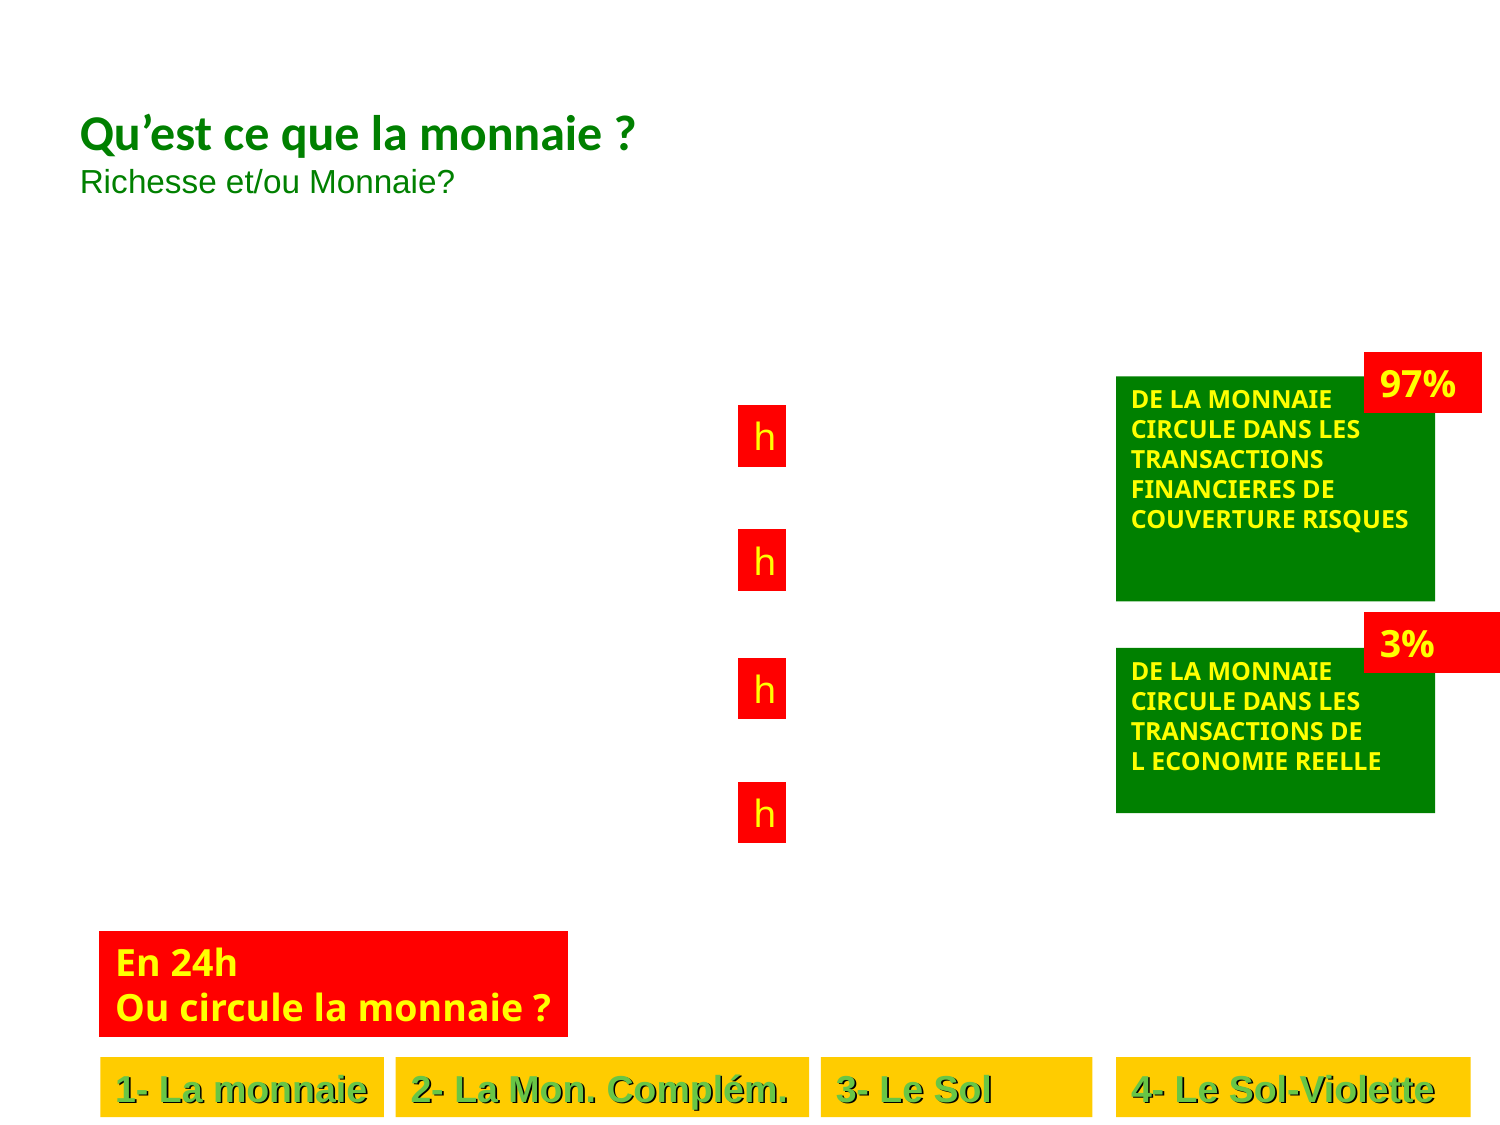

Qu’est ce que la monnaie ?
Richesse et/ou Monnaie?
97%
DE LA MONNAIE CIRCULE DANS LES TRANSACTIONS FINANCIERES DE COUVERTURE RISQUES
h
h
3%
DE LA MONNAIE CIRCULE DANS LES TRANSACTIONS DE
L ECONOMIE REELLE
h
h
En 24h
Ou circule la monnaie ?